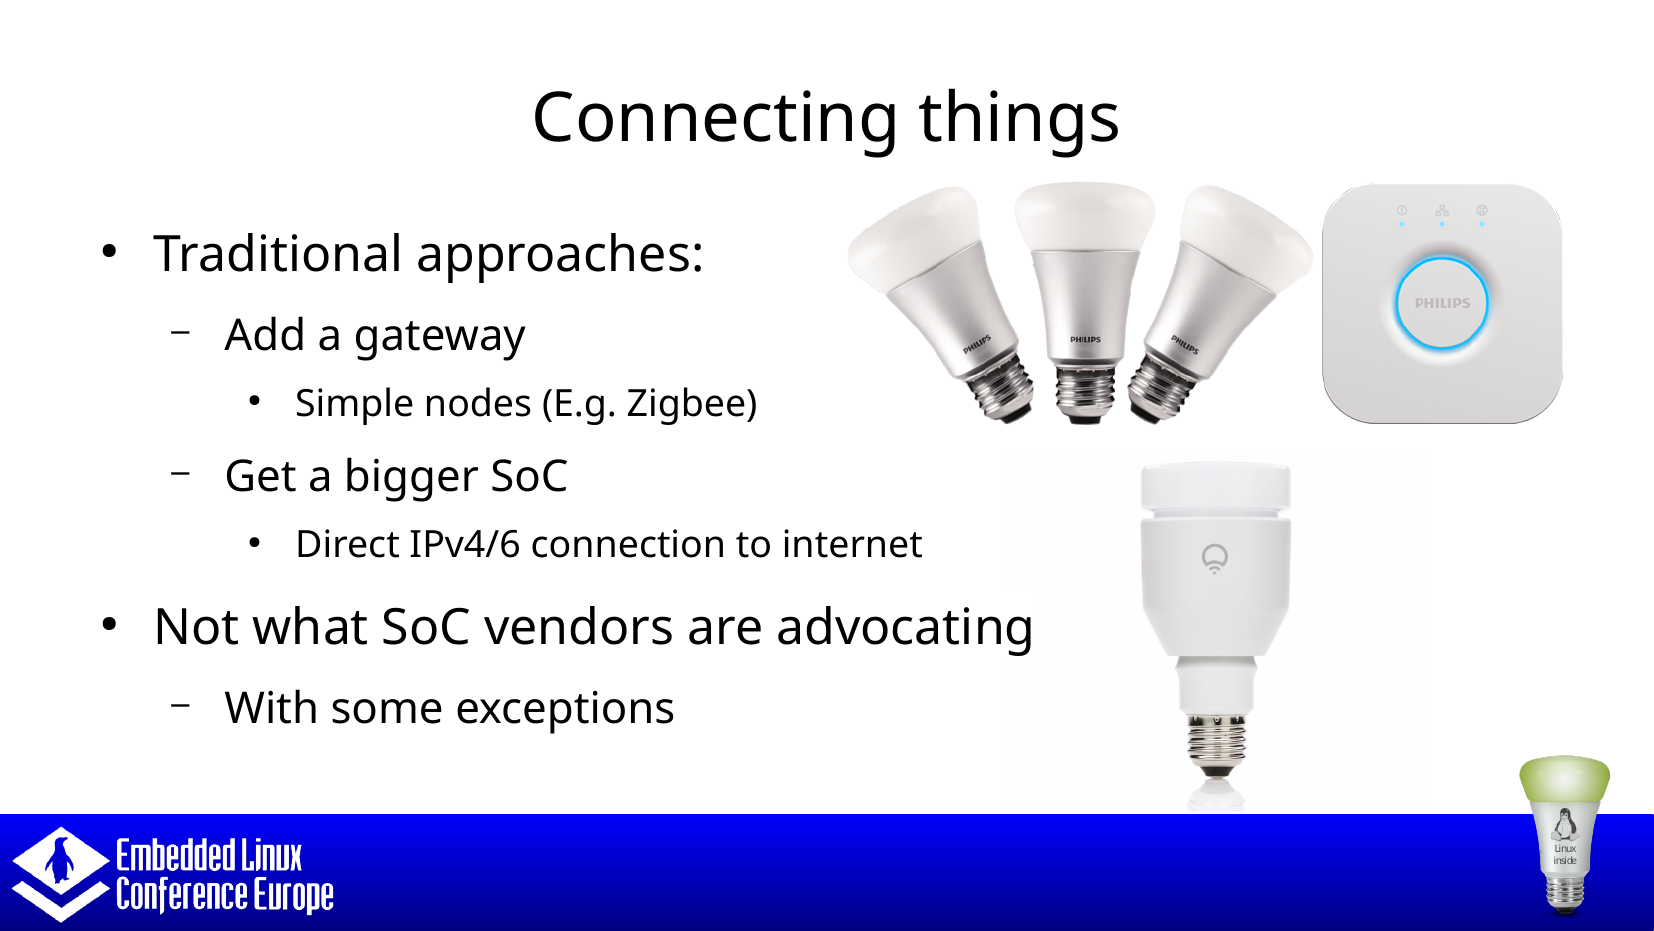

# Connecting things
Traditional approaches:
Add a gateway
Simple nodes (E.g. Zigbee)
Get a bigger SoC
Direct IPv4/6 connection to internet
Not what SoC vendors are advocating
With some exceptions